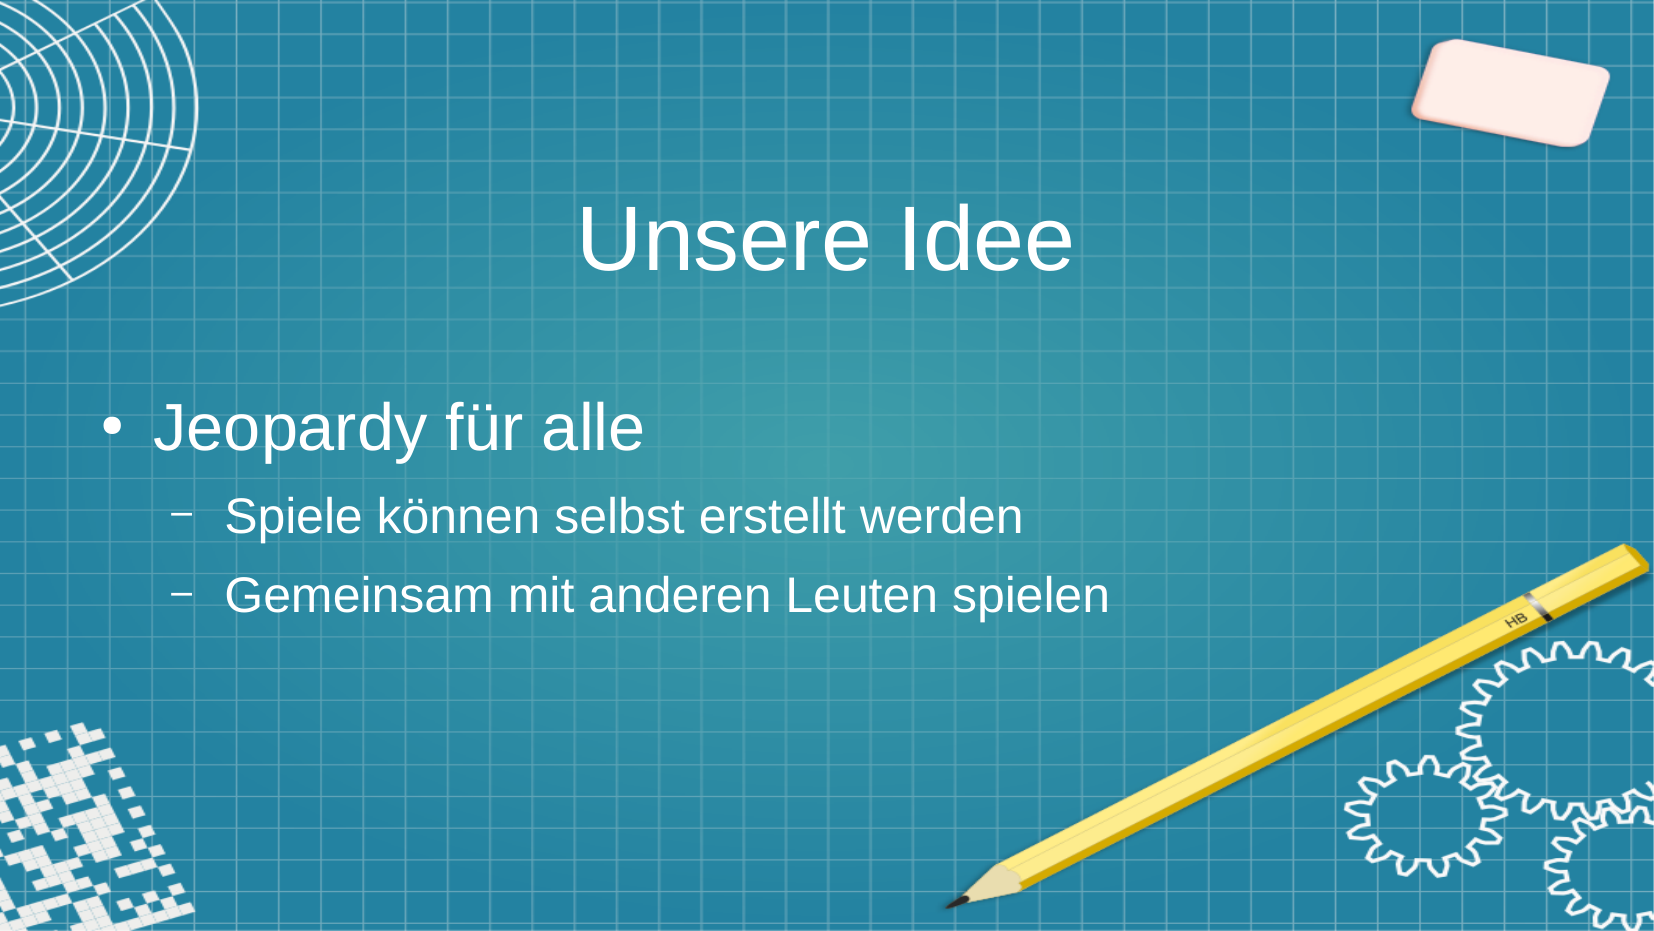

# Unsere Idee
Jeopardy für alle
Spiele können selbst erstellt werden
Gemeinsam mit anderen Leuten spielen